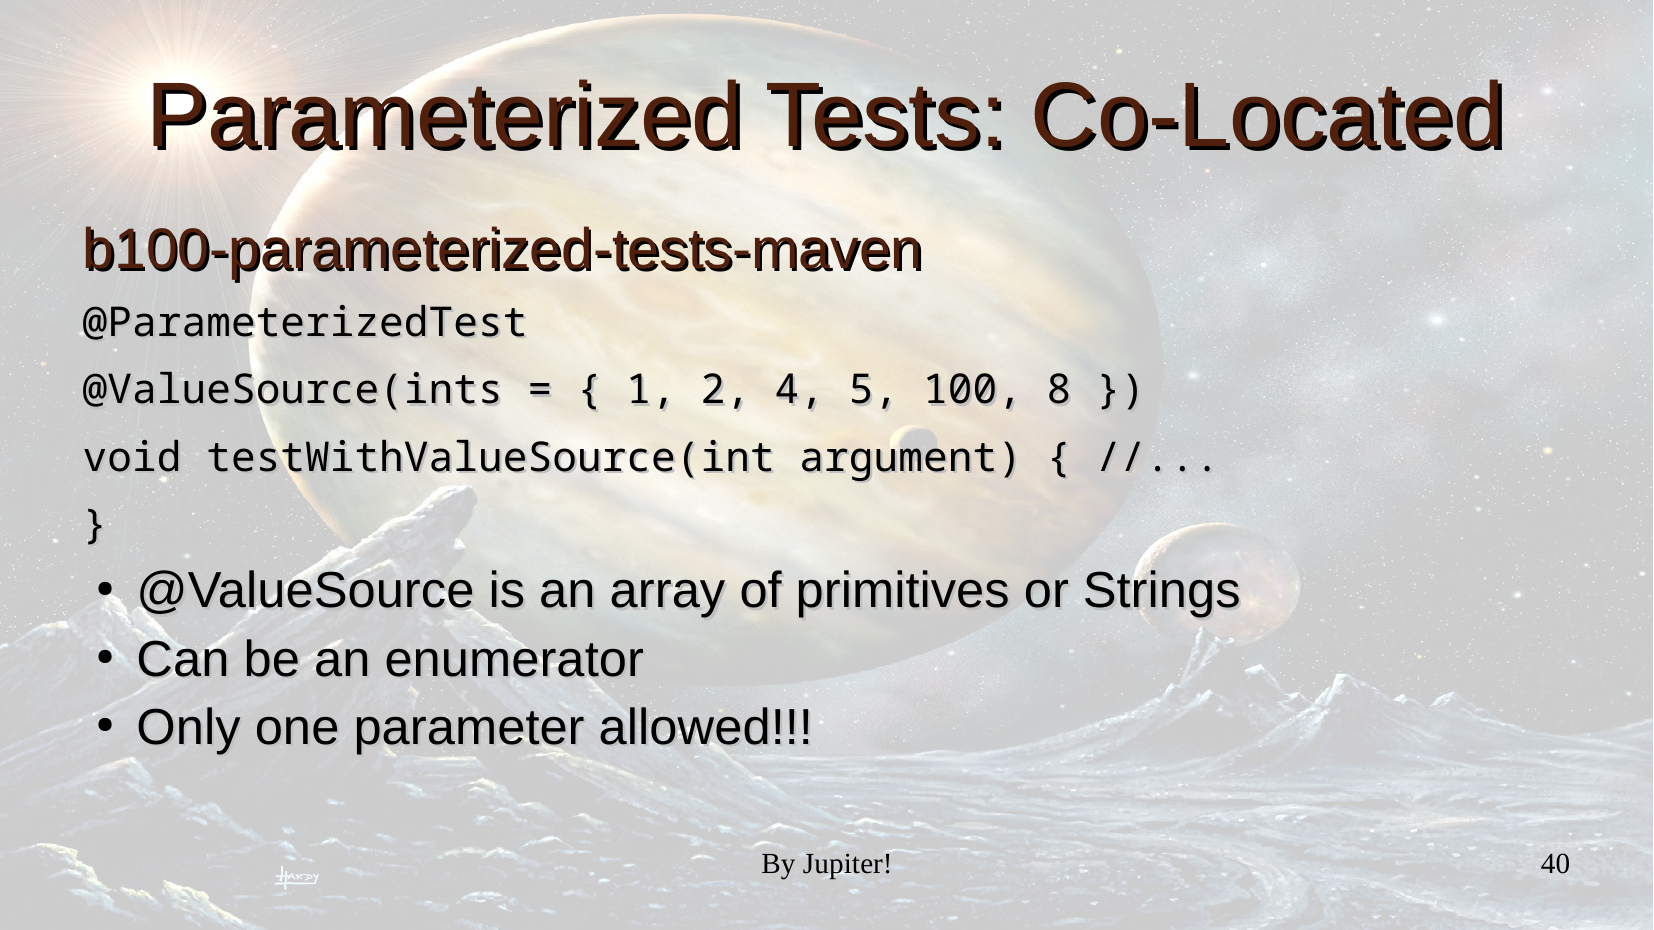

# Parameterized Tests: Co-Located
b100-parameterized-tests-maven
@ParameterizedTest
@ValueSource(ints = { 1, 2, 4, 5, 100, 8 })
void testWithValueSource(int argument) { //...
}
@ValueSource is an array of primitives or Strings
Can be an enumerator
Only one parameter allowed!!!
By Jupiter!